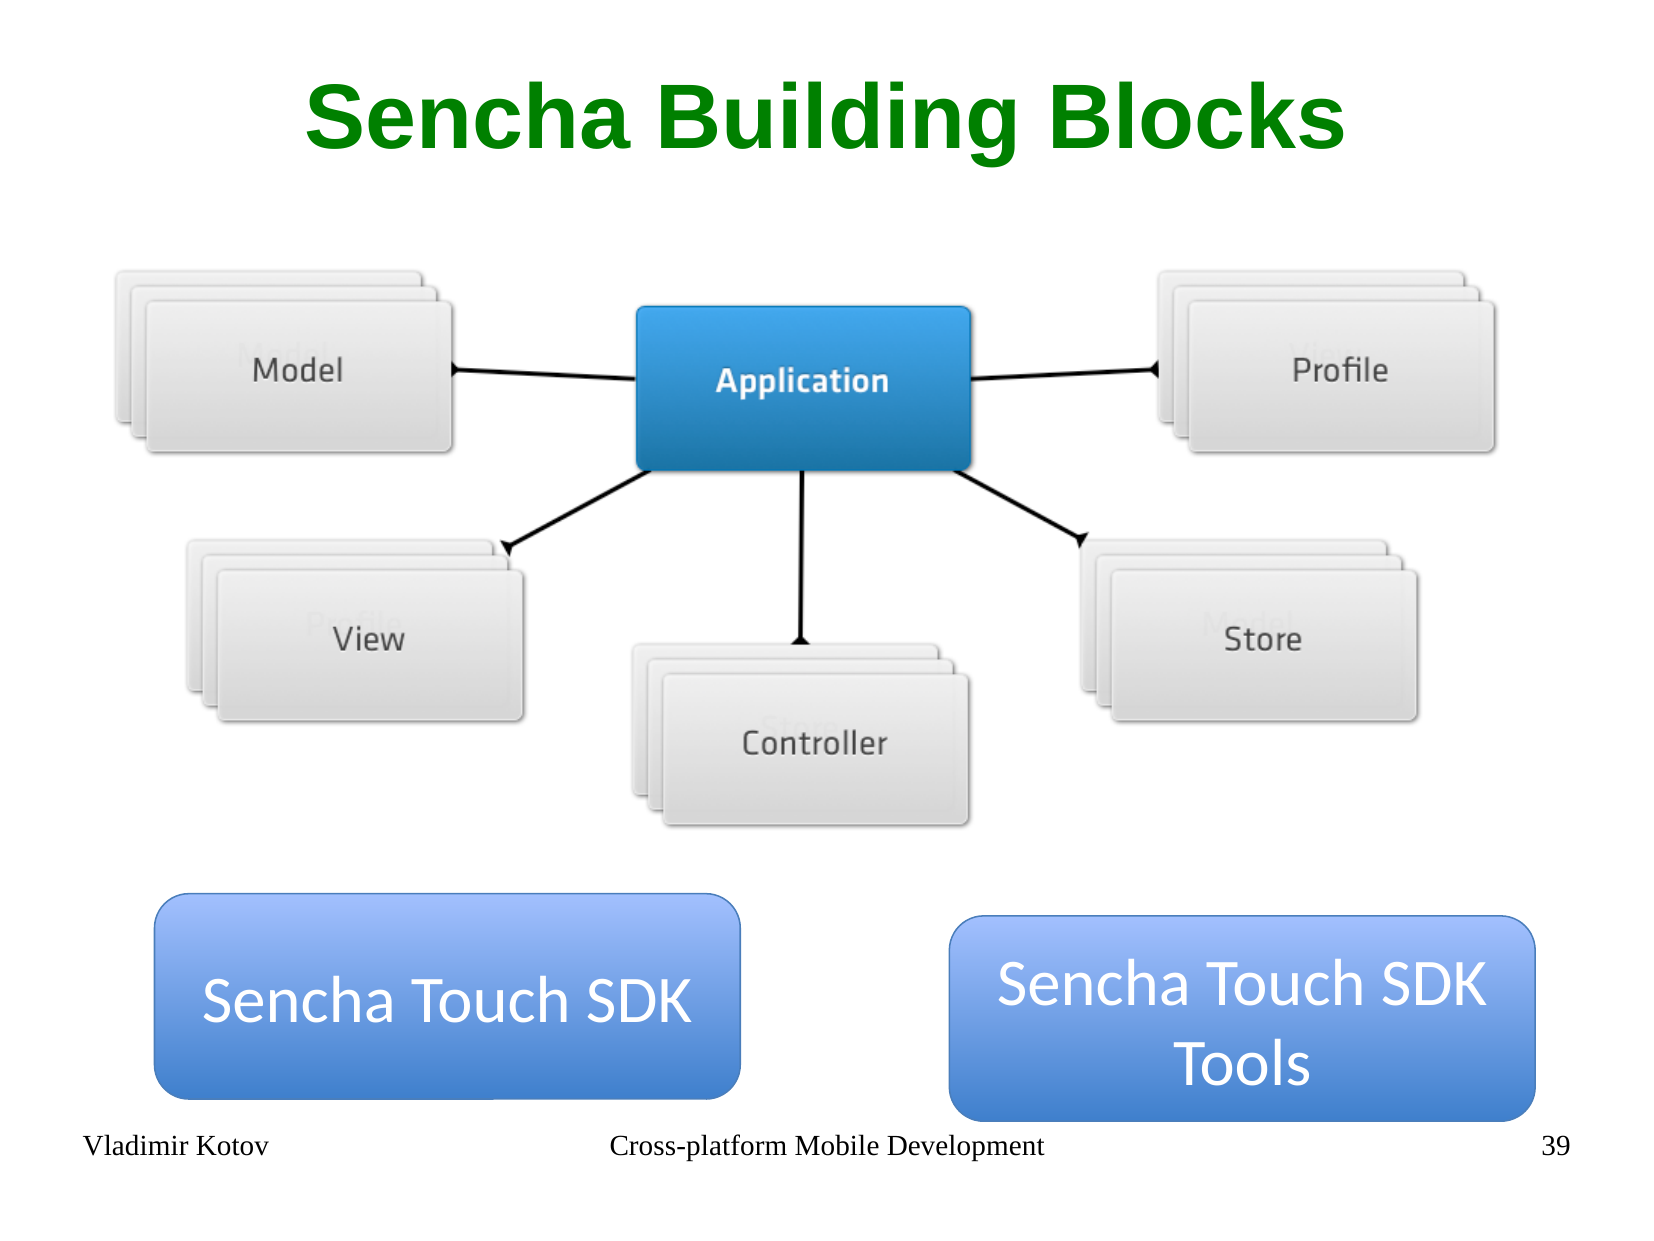

# Sencha Building Blocks
Sencha Touch SDK
Sencha Touch SDK Tools
Vladimir Kotov
Cross-platform Mobile Development
39